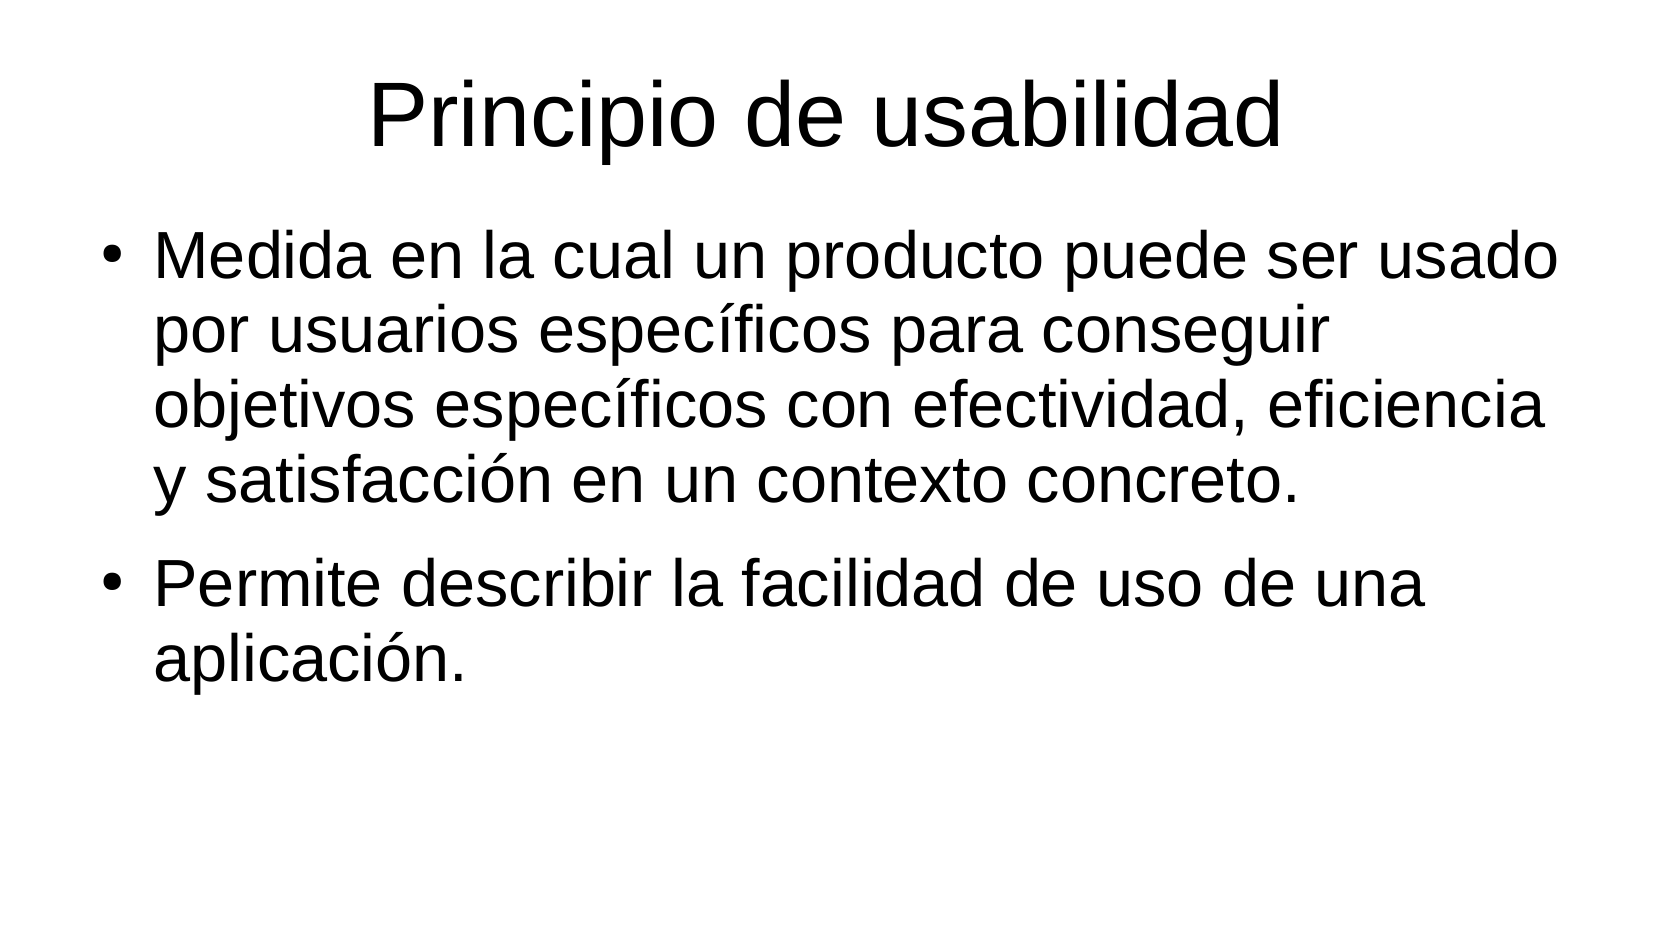

# Principio de usabilidad
Medida en la cual un producto puede ser usado por usuarios específicos para conseguir objetivos específicos con efectividad, eficiencia y satisfacción en un contexto concreto.
Permite describir la facilidad de uso de una aplicación.